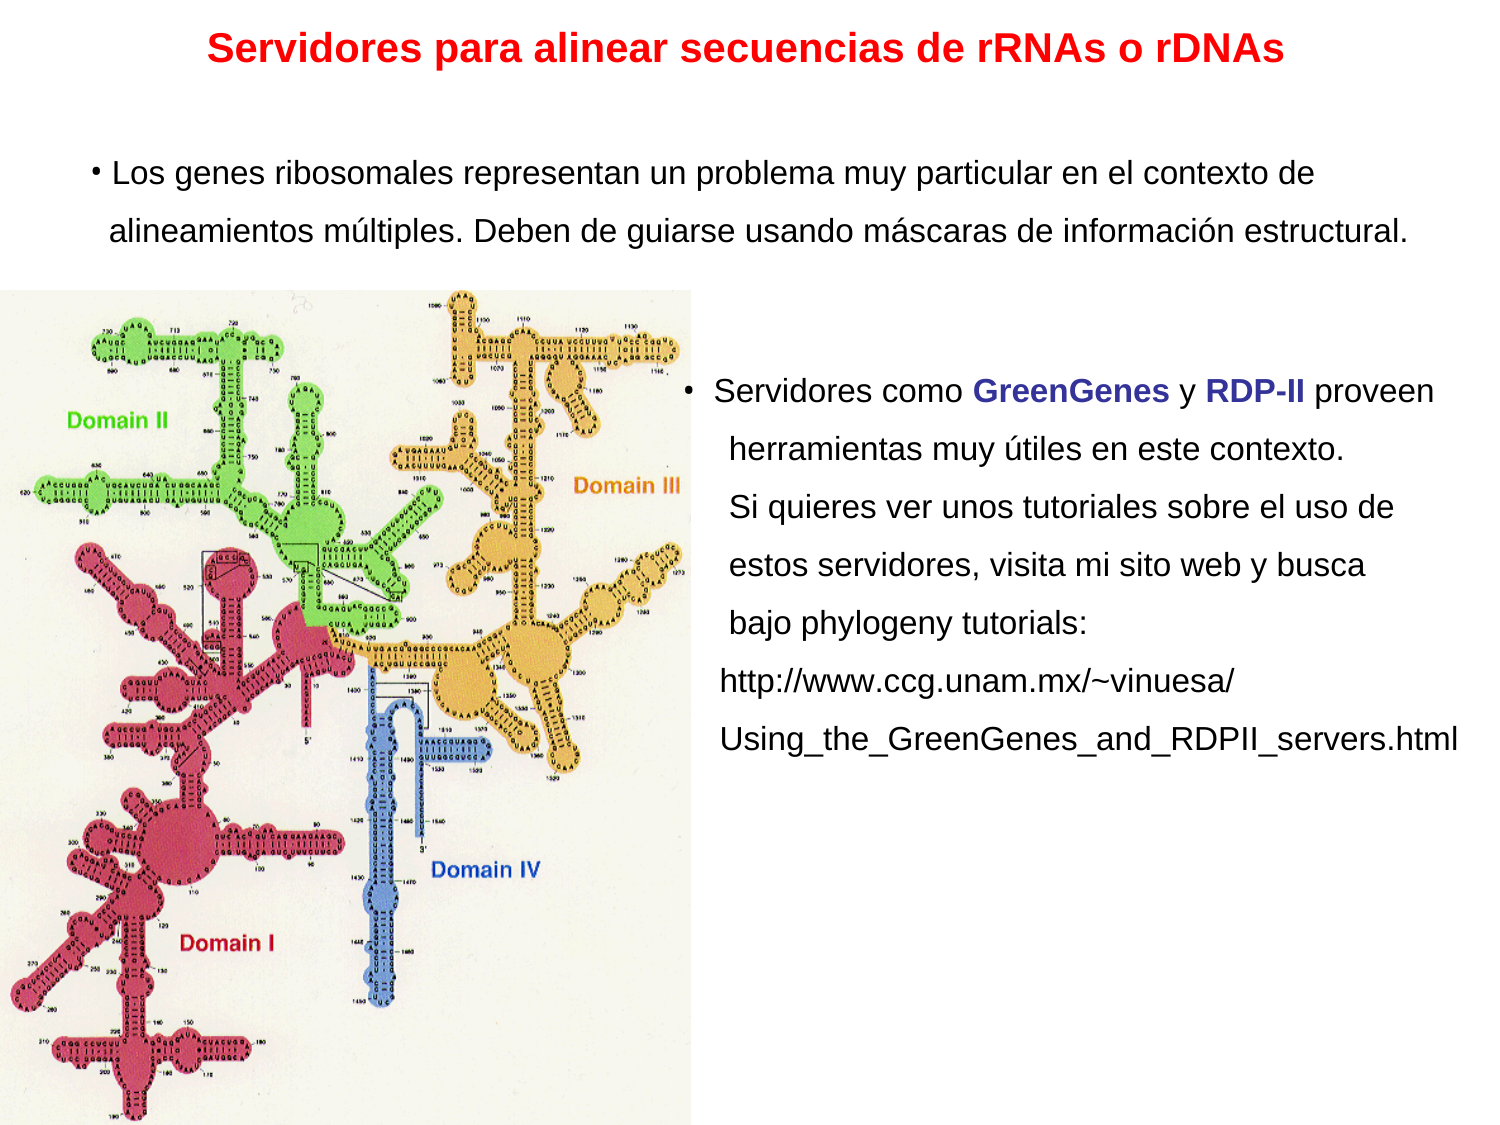

Servidores para alinear secuencias de rRNAs o rDNAs
 Los genes ribosomales representan un problema muy particular en el contexto de
 alineamientos múltiples. Deben de guiarse usando máscaras de información estructural.
 Servidores como GreenGenes y RDP-II proveen
 herramientas muy útiles en este contexto.
 Si quieres ver unos tutoriales sobre el uso de
 estos servidores, visita mi sito web y busca
 bajo phylogeny tutorials:
 http://www.ccg.unam.mx/~vinuesa/
 Using_the_GreenGenes_and_RDPII_servers.html